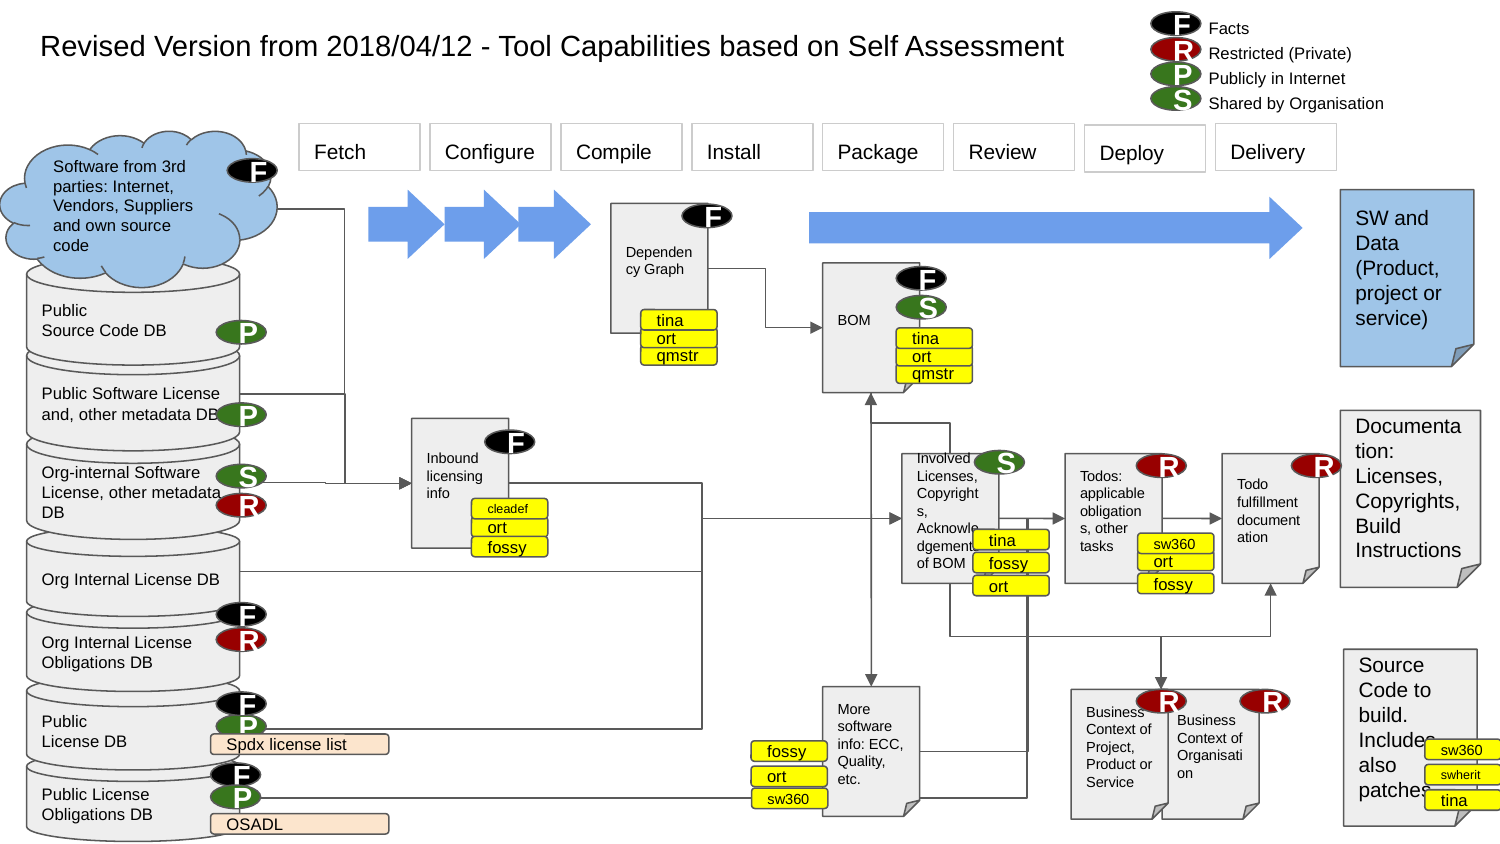

Facts
Restricted (Private)
Publicly in Internet
Shared by Organisation
Revised Version from 2018/04/12 - Tool Capabilities based on Self Assessment
F
R
P
S
Fetch
Configure
Compile
Install
Package
Review
Delivery
Deploy
Software from 3rd parties: Internet, Vendors, Suppliers and own source code
F
SW and Data
(Product, project or service)
Dependency Graph
F
Public
Source Code DB
BOM
F
S
tina
P
ort
tina
Public Software License and, other metadata DB
qmstr
ort
qmstr
P
Documentation: Licenses, Copyrights, Build Instructions
Inbound licensing info
Org-internal Software License, other metadata DB
F
S
Involved Licenses, Copyrights, Acknowledgements of BOM
Todos: applicable obligations, other tasks
Todo fulfillment documentation
R
R
S
R
cleadef
ort
Org Internal License DB
tina
sw360
fossy
ort
fossy
fossy
ort
Org Internal License Obligations DB
F
R
Source Code to build. Includes also patches
Public
License DB
More software info: ECC, Quality, etc.
Business Context of Project, Product or Service
R
Business Context of Organisation
R
F
P
Spdx license list
sw360
fossy
Public License Obligations DB
F
swherit
ort
P
sw360
tina
OSADL